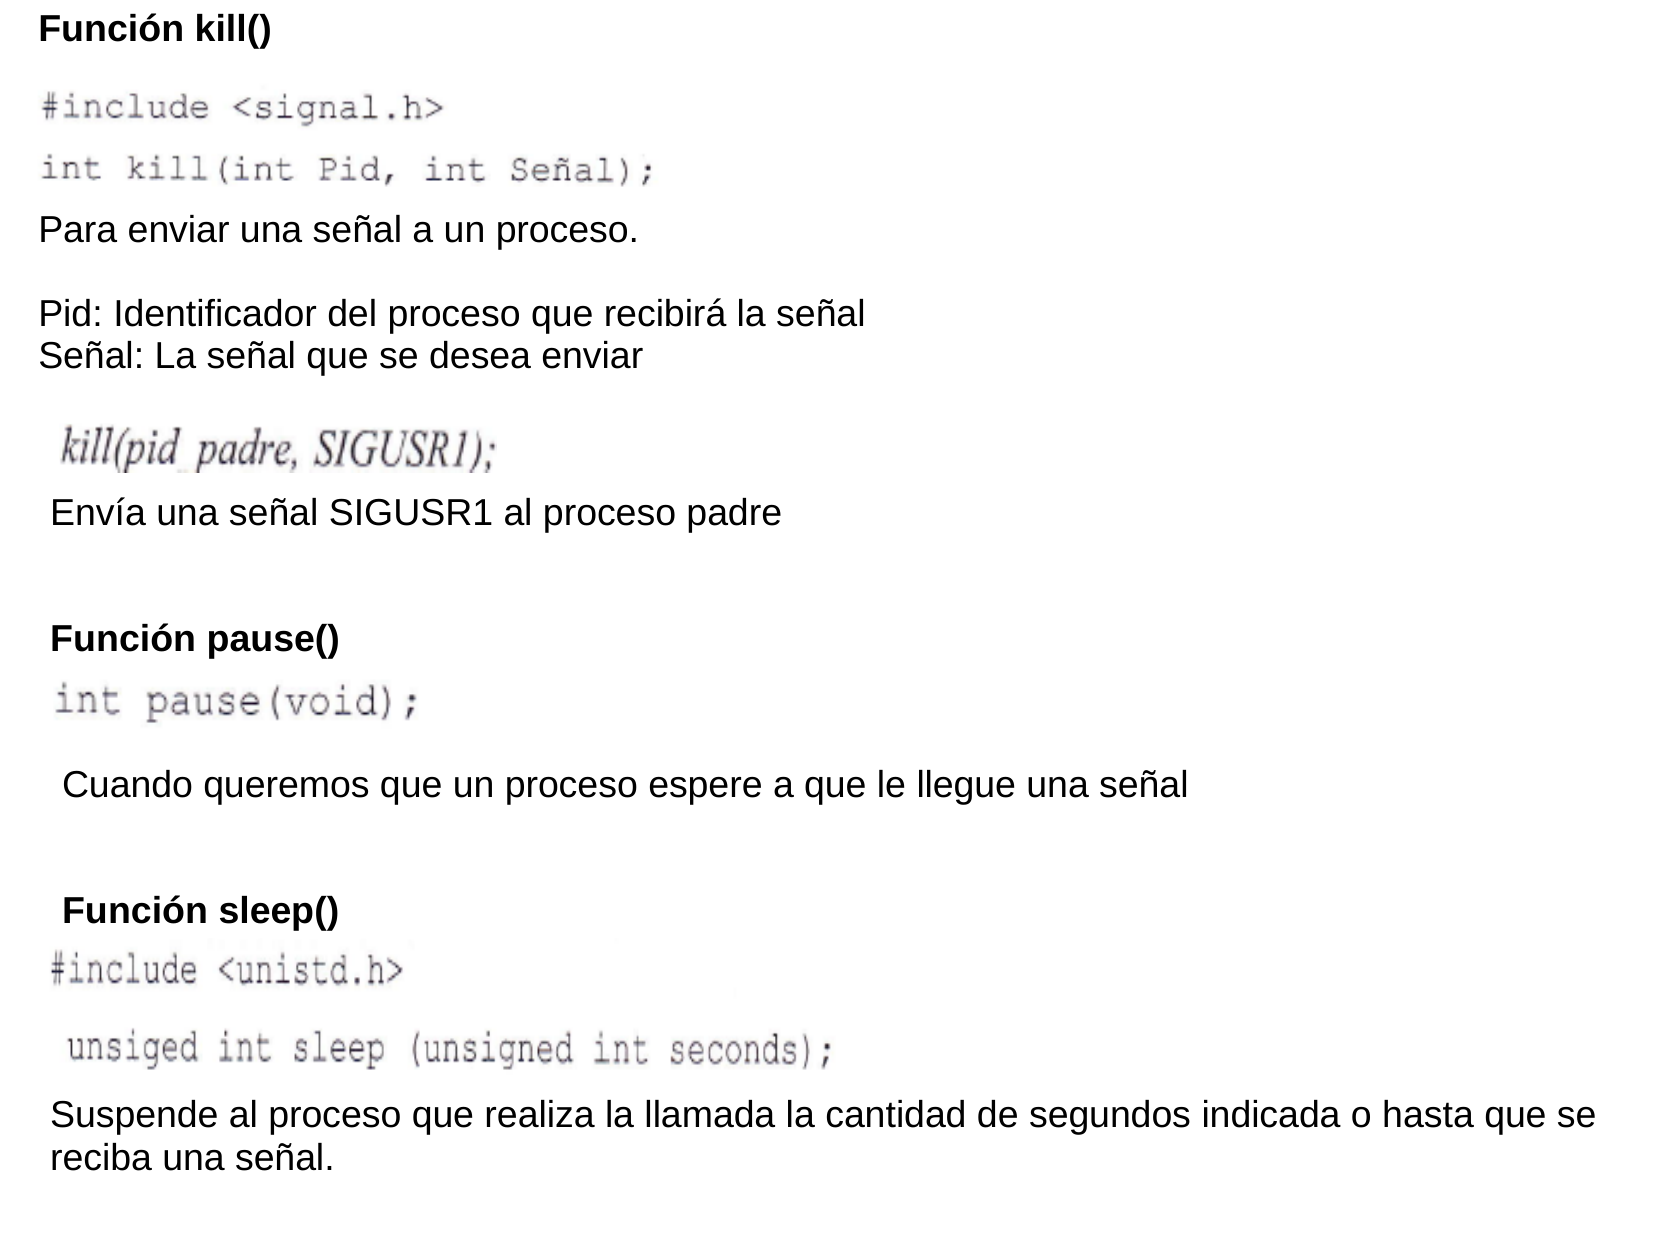

Función kill()
Para enviar una señal a un proceso.
Pid: Identificador del proceso que recibirá la señal
Señal: La señal que se desea enviar
Envía una señal SIGUSR1 al proceso padre
Función pause()
Cuando queremos que un proceso espere a que le llegue una señal
Función sleep()
Suspende al proceso que realiza la llamada la cantidad de segundos indicada o hasta que se reciba una señal.